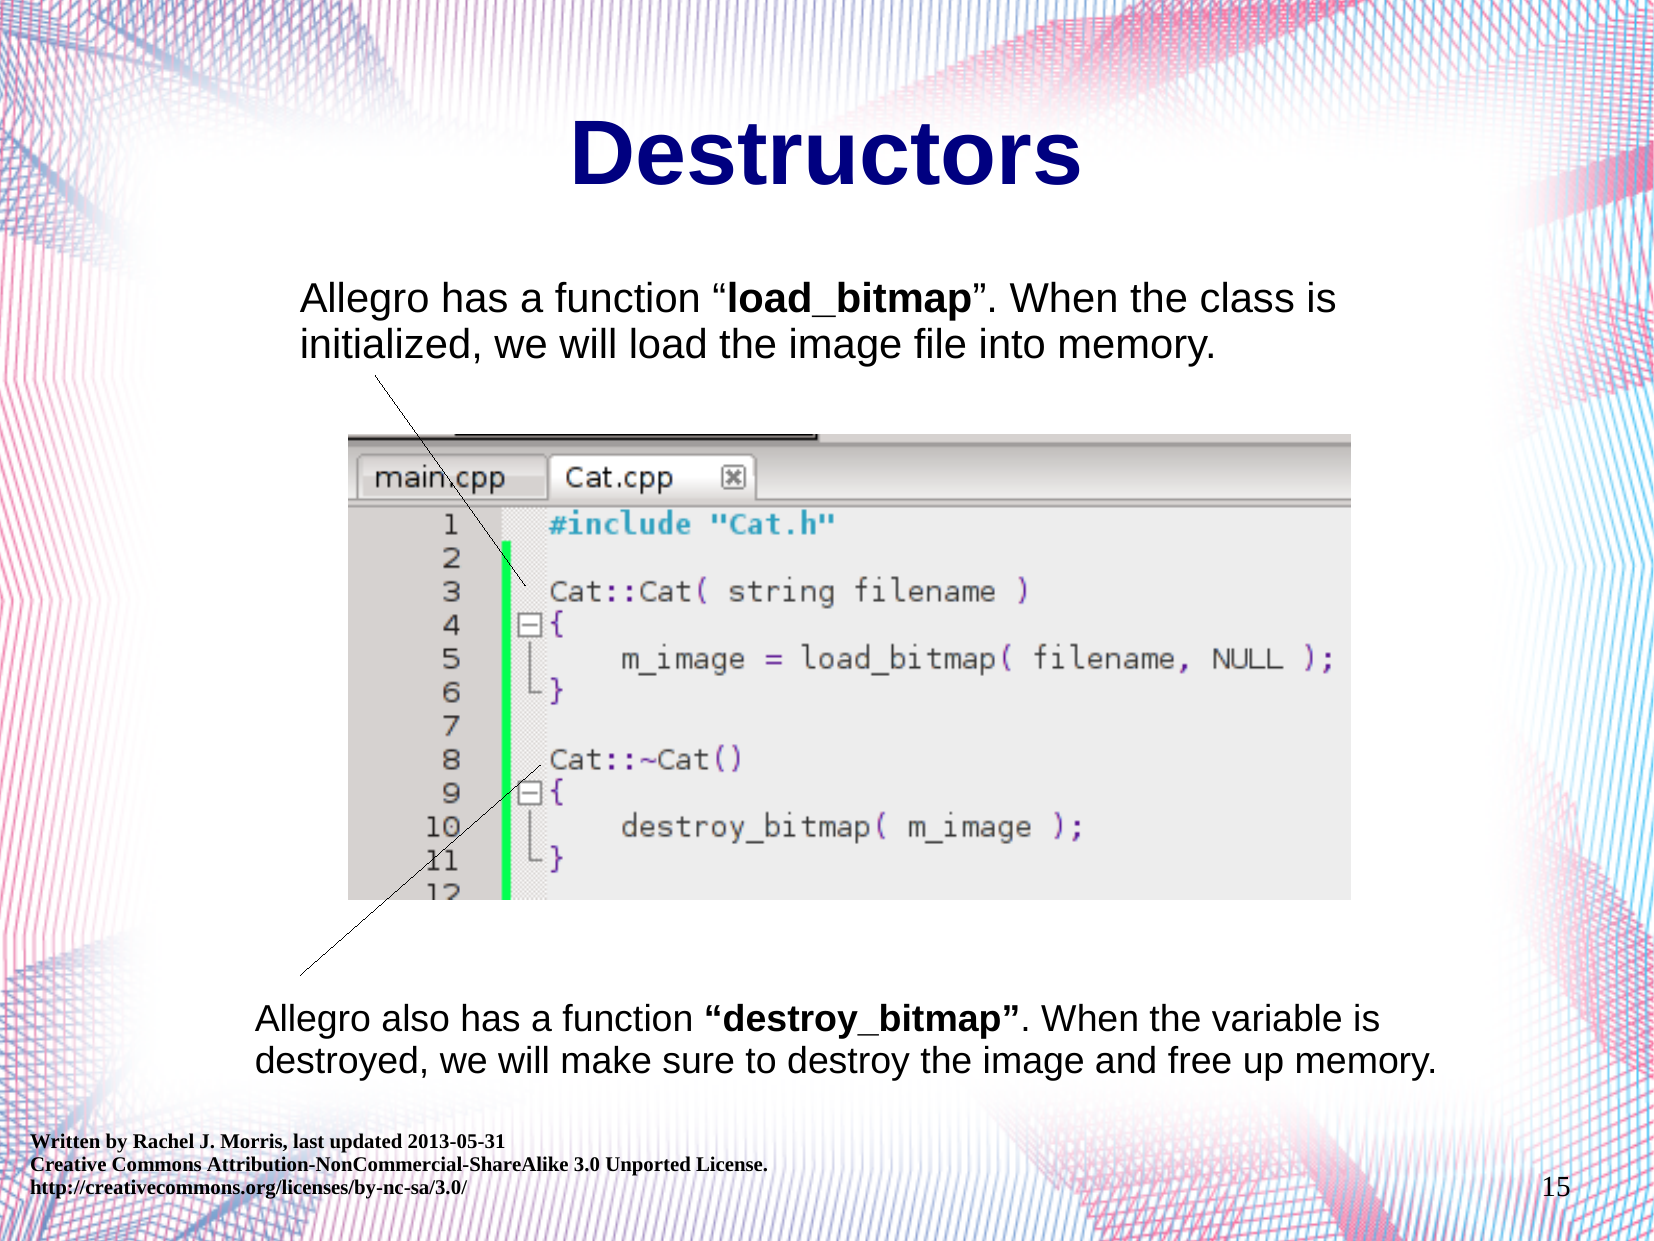

# Destructors
Allegro has a function “load_bitmap”. When the class is initialized, we will load the image file into memory.
Allegro also has a function “destroy_bitmap”. When the variable is destroyed, we will make sure to destroy the image and free up memory.
15